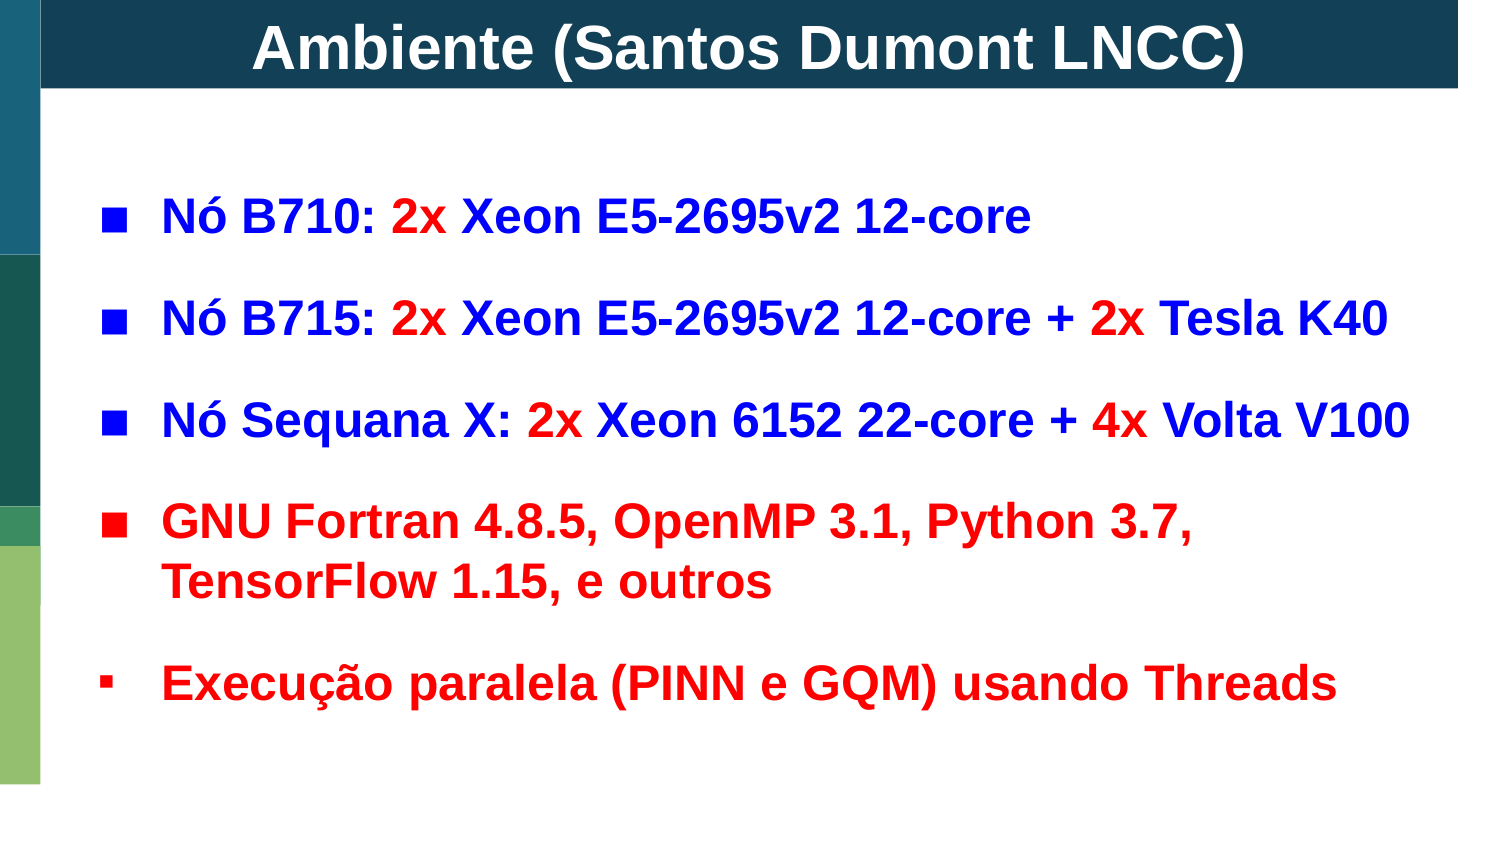

Ambiente (Santos Dumont LNCC)
Nó B710: 2x Xeon E5-2695v2 12-core
Nó B715: 2x Xeon E5-2695v2 12-core + 2x Tesla K40
Nó Sequana X: 2x Xeon 6152 22-core + 4x Volta V100
GNU Fortran 4.8.5, OpenMP 3.1, Python 3.7, TensorFlow 1.15, e outros
Execução paralela (PINN e GQM) usando Threads